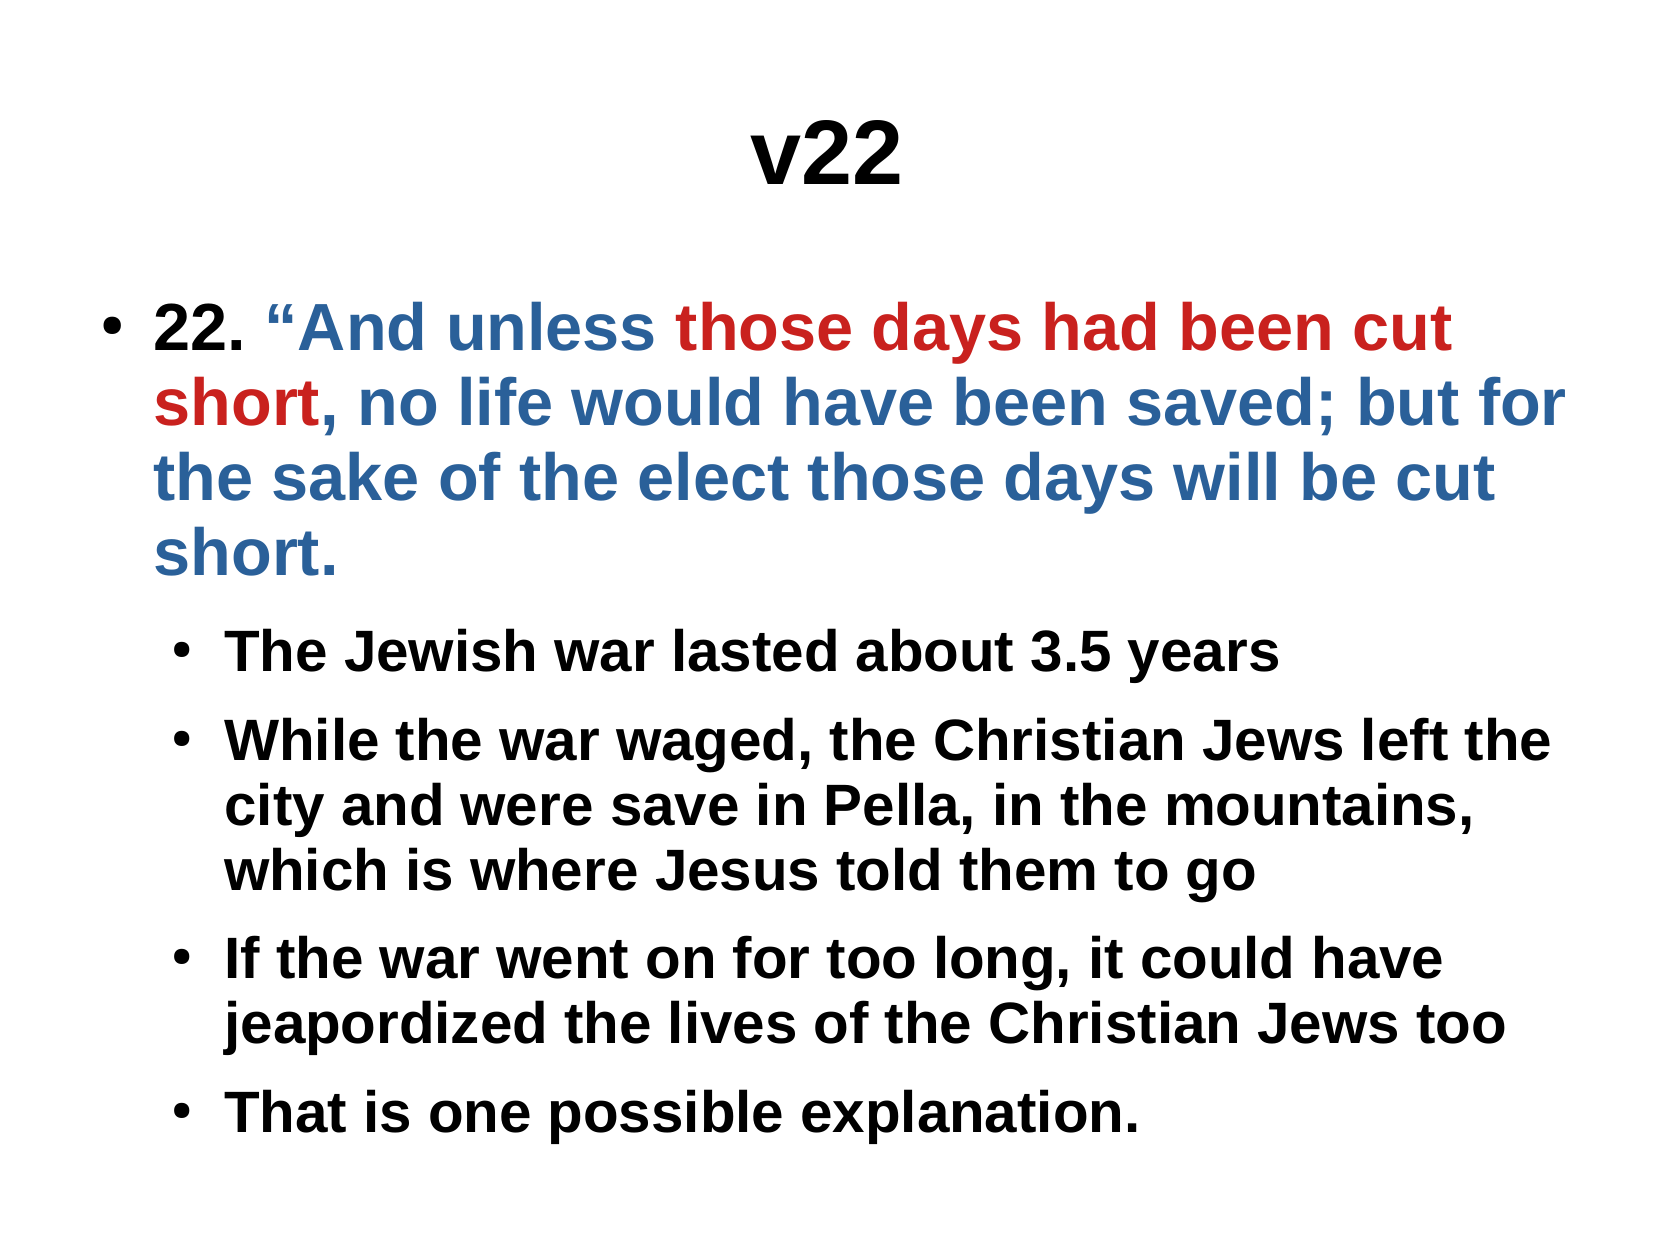

# v22
22. “And unless those days had been cut short, no life would have been saved; but for the sake of the elect those days will be cut short.
The Jewish war lasted about 3.5 years
While the war waged, the Christian Jews left the city and were save in Pella, in the mountains, which is where Jesus told them to go
If the war went on for too long, it could have jeapordized the lives of the Christian Jews too
That is one possible explanation.